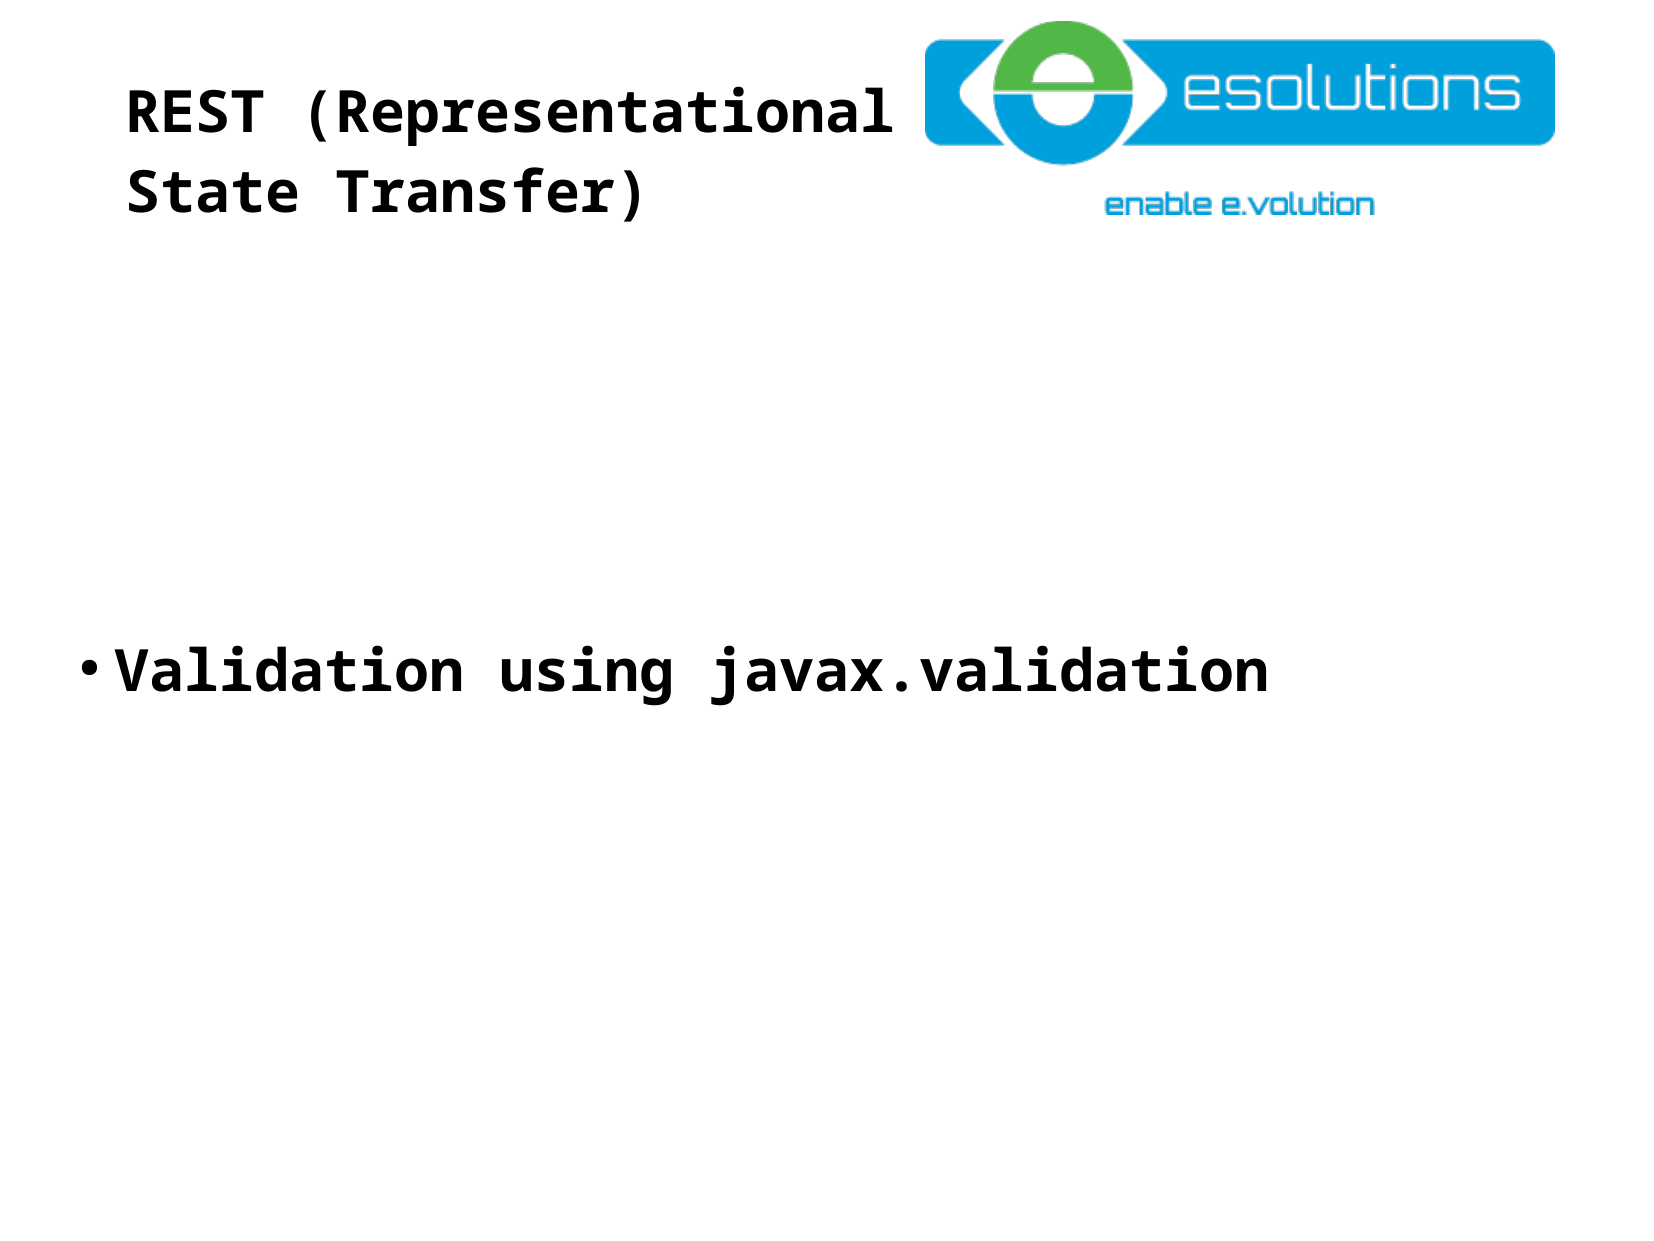

REST (Representational State Transfer)
# Validation using javax.validation